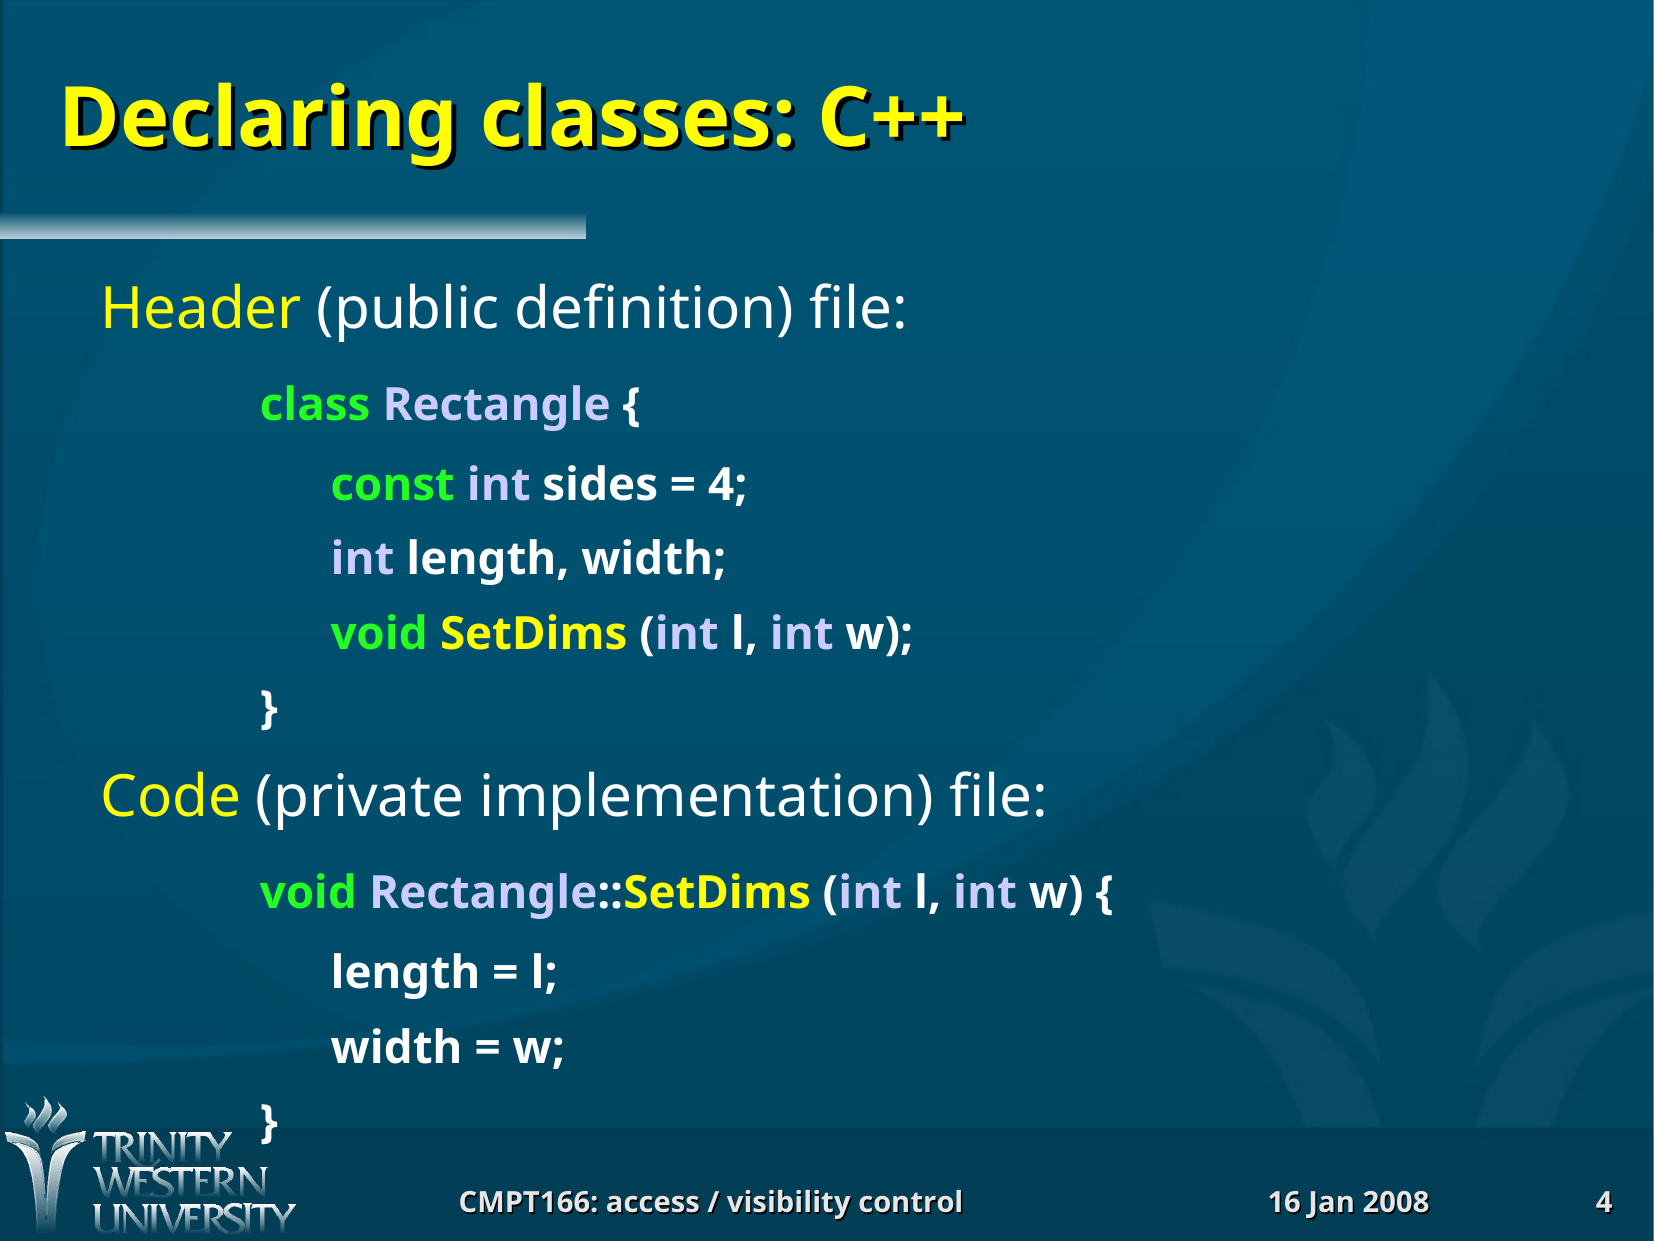

# Declaring classes: C++
Header (public definition) file:
class Rectangle {
const int sides = 4;
int length, width;
void SetDims (int l, int w);
}
Code (private implementation) file:
void Rectangle::SetDims (int l, int w) {
length = l;
width = w;
}
CMPT166: access / visibility control
16 Jan 2008
4